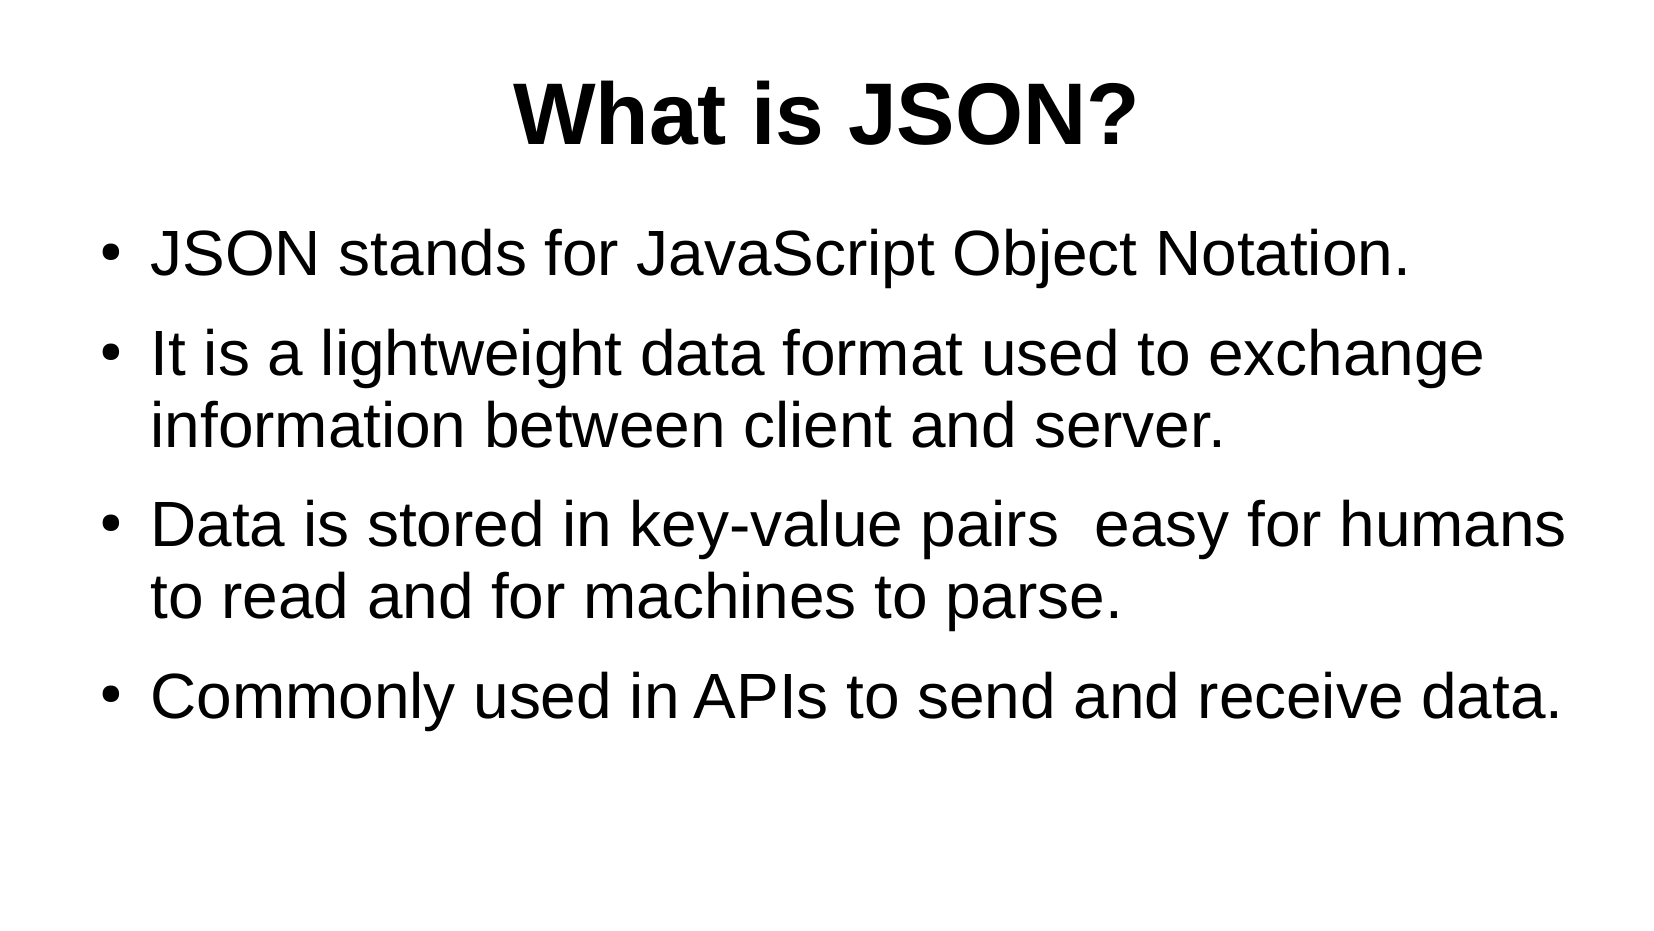

# What is JSON?
JSON stands for JavaScript Object Notation.
It is a lightweight data format used to exchange information between client and server.
Data is stored in key-value pairs easy for humans to read and for machines to parse.
Commonly used in APIs to send and receive data.